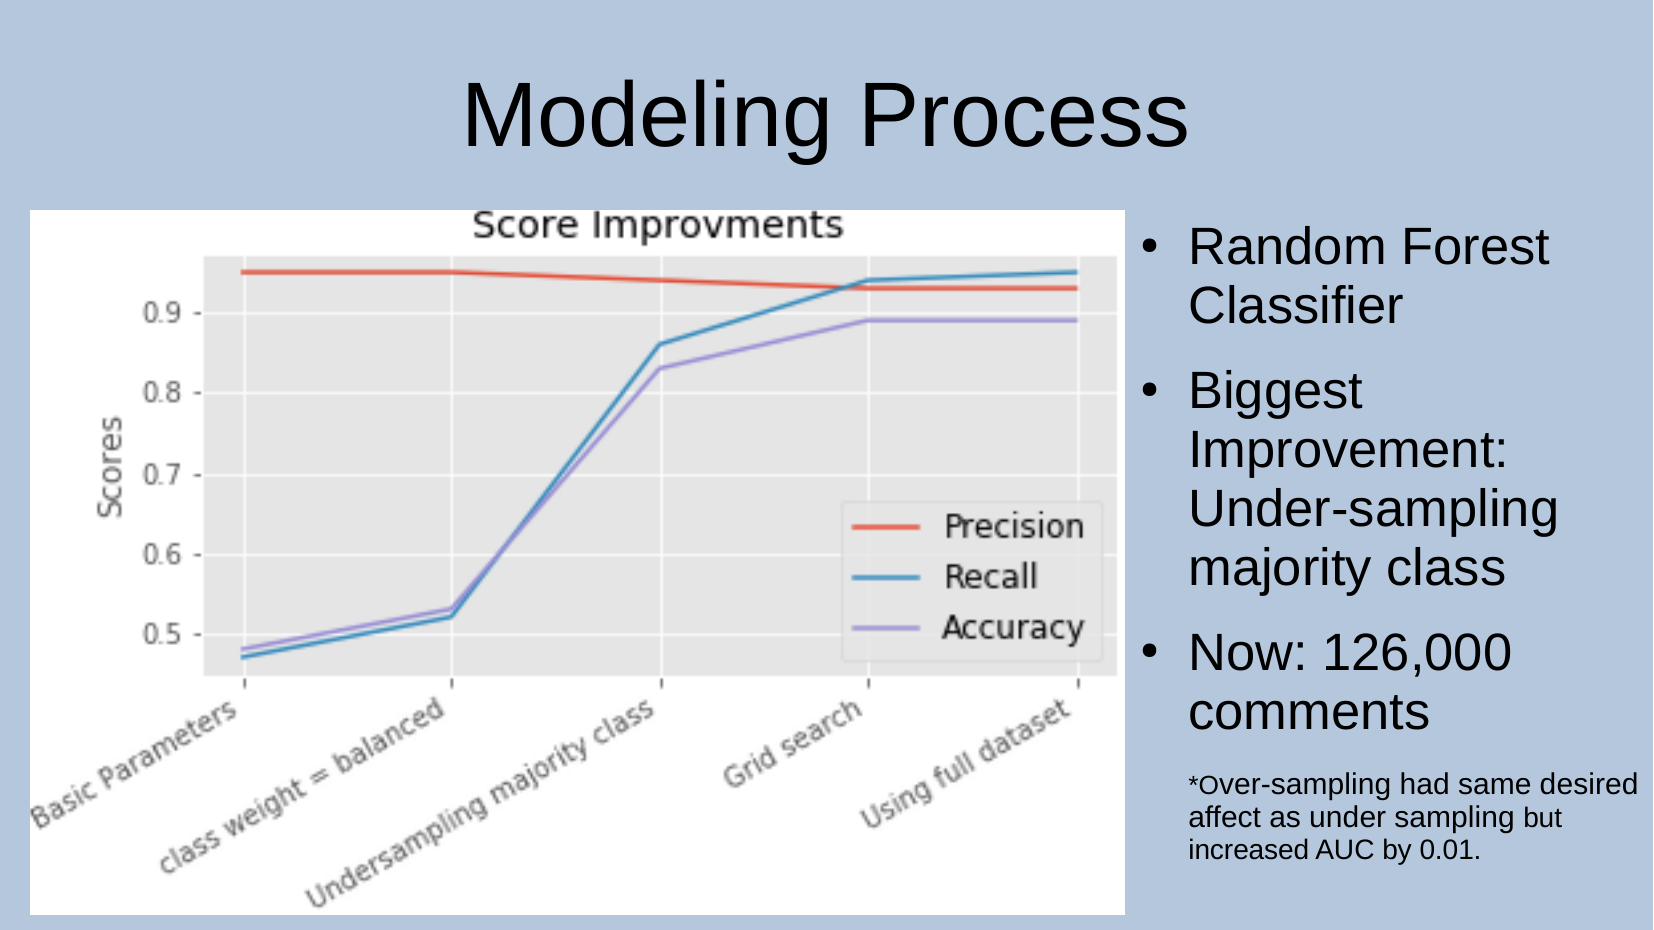

# Modeling Process
Random Forest Classifier
Biggest Improvement: Under-sampling majority class
Now: 126,000 comments
*Over-sampling had same desired affect as under sampling but increased AUC by 0.01.